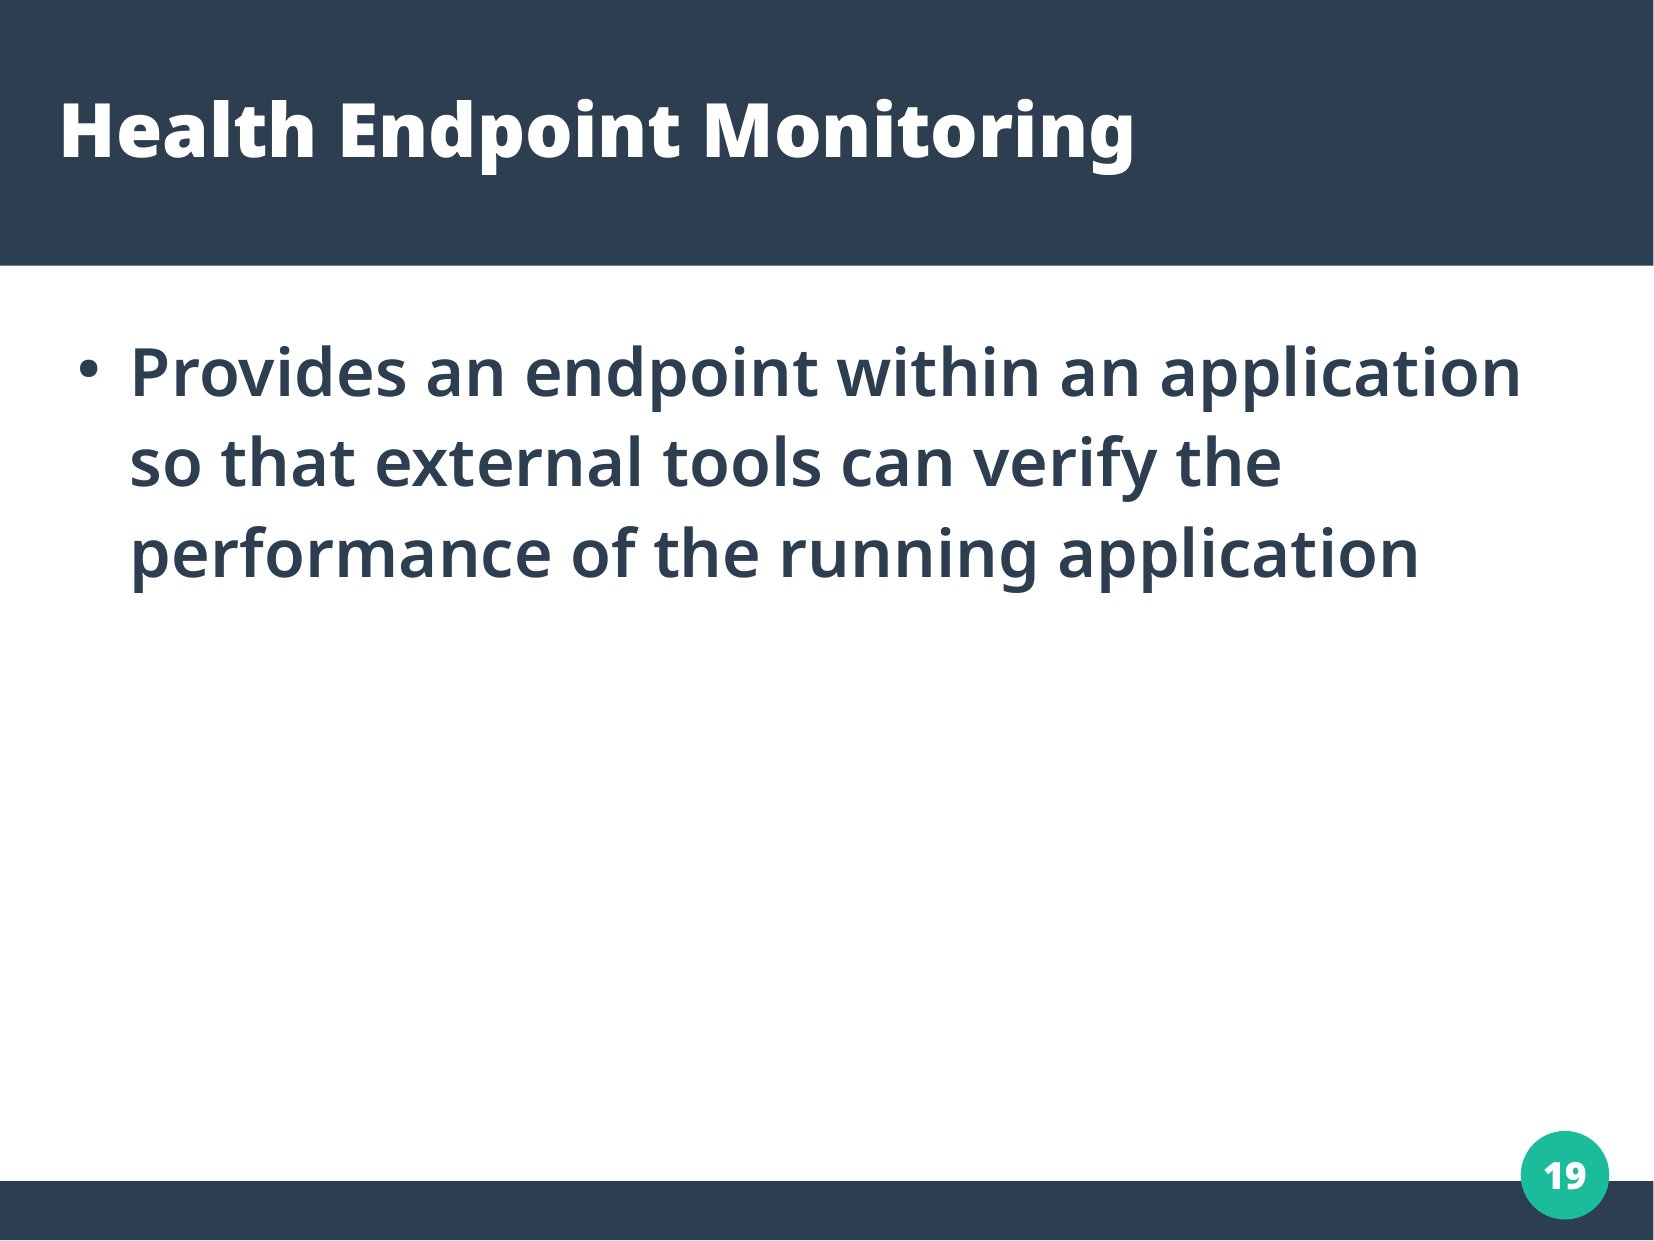

# Health Endpoint Monitoring
Provides an endpoint within an application so that external tools can verify the performance of the running application
19